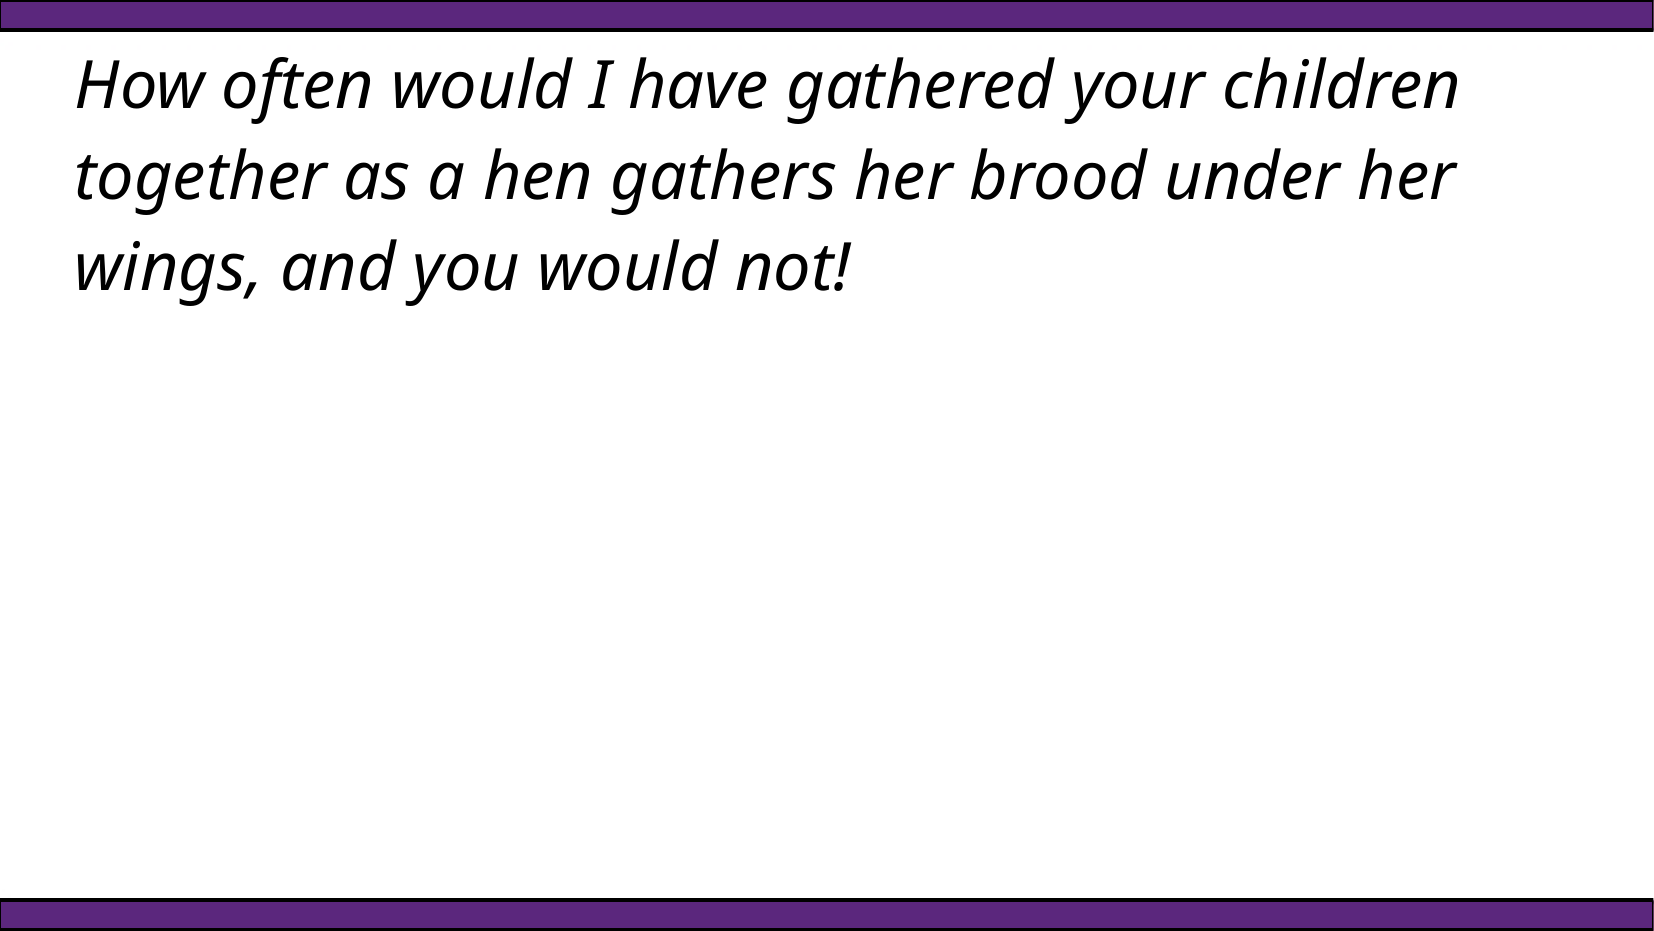

How often would I have gathered your children together as a hen gathers her brood under her wings, and you would not!